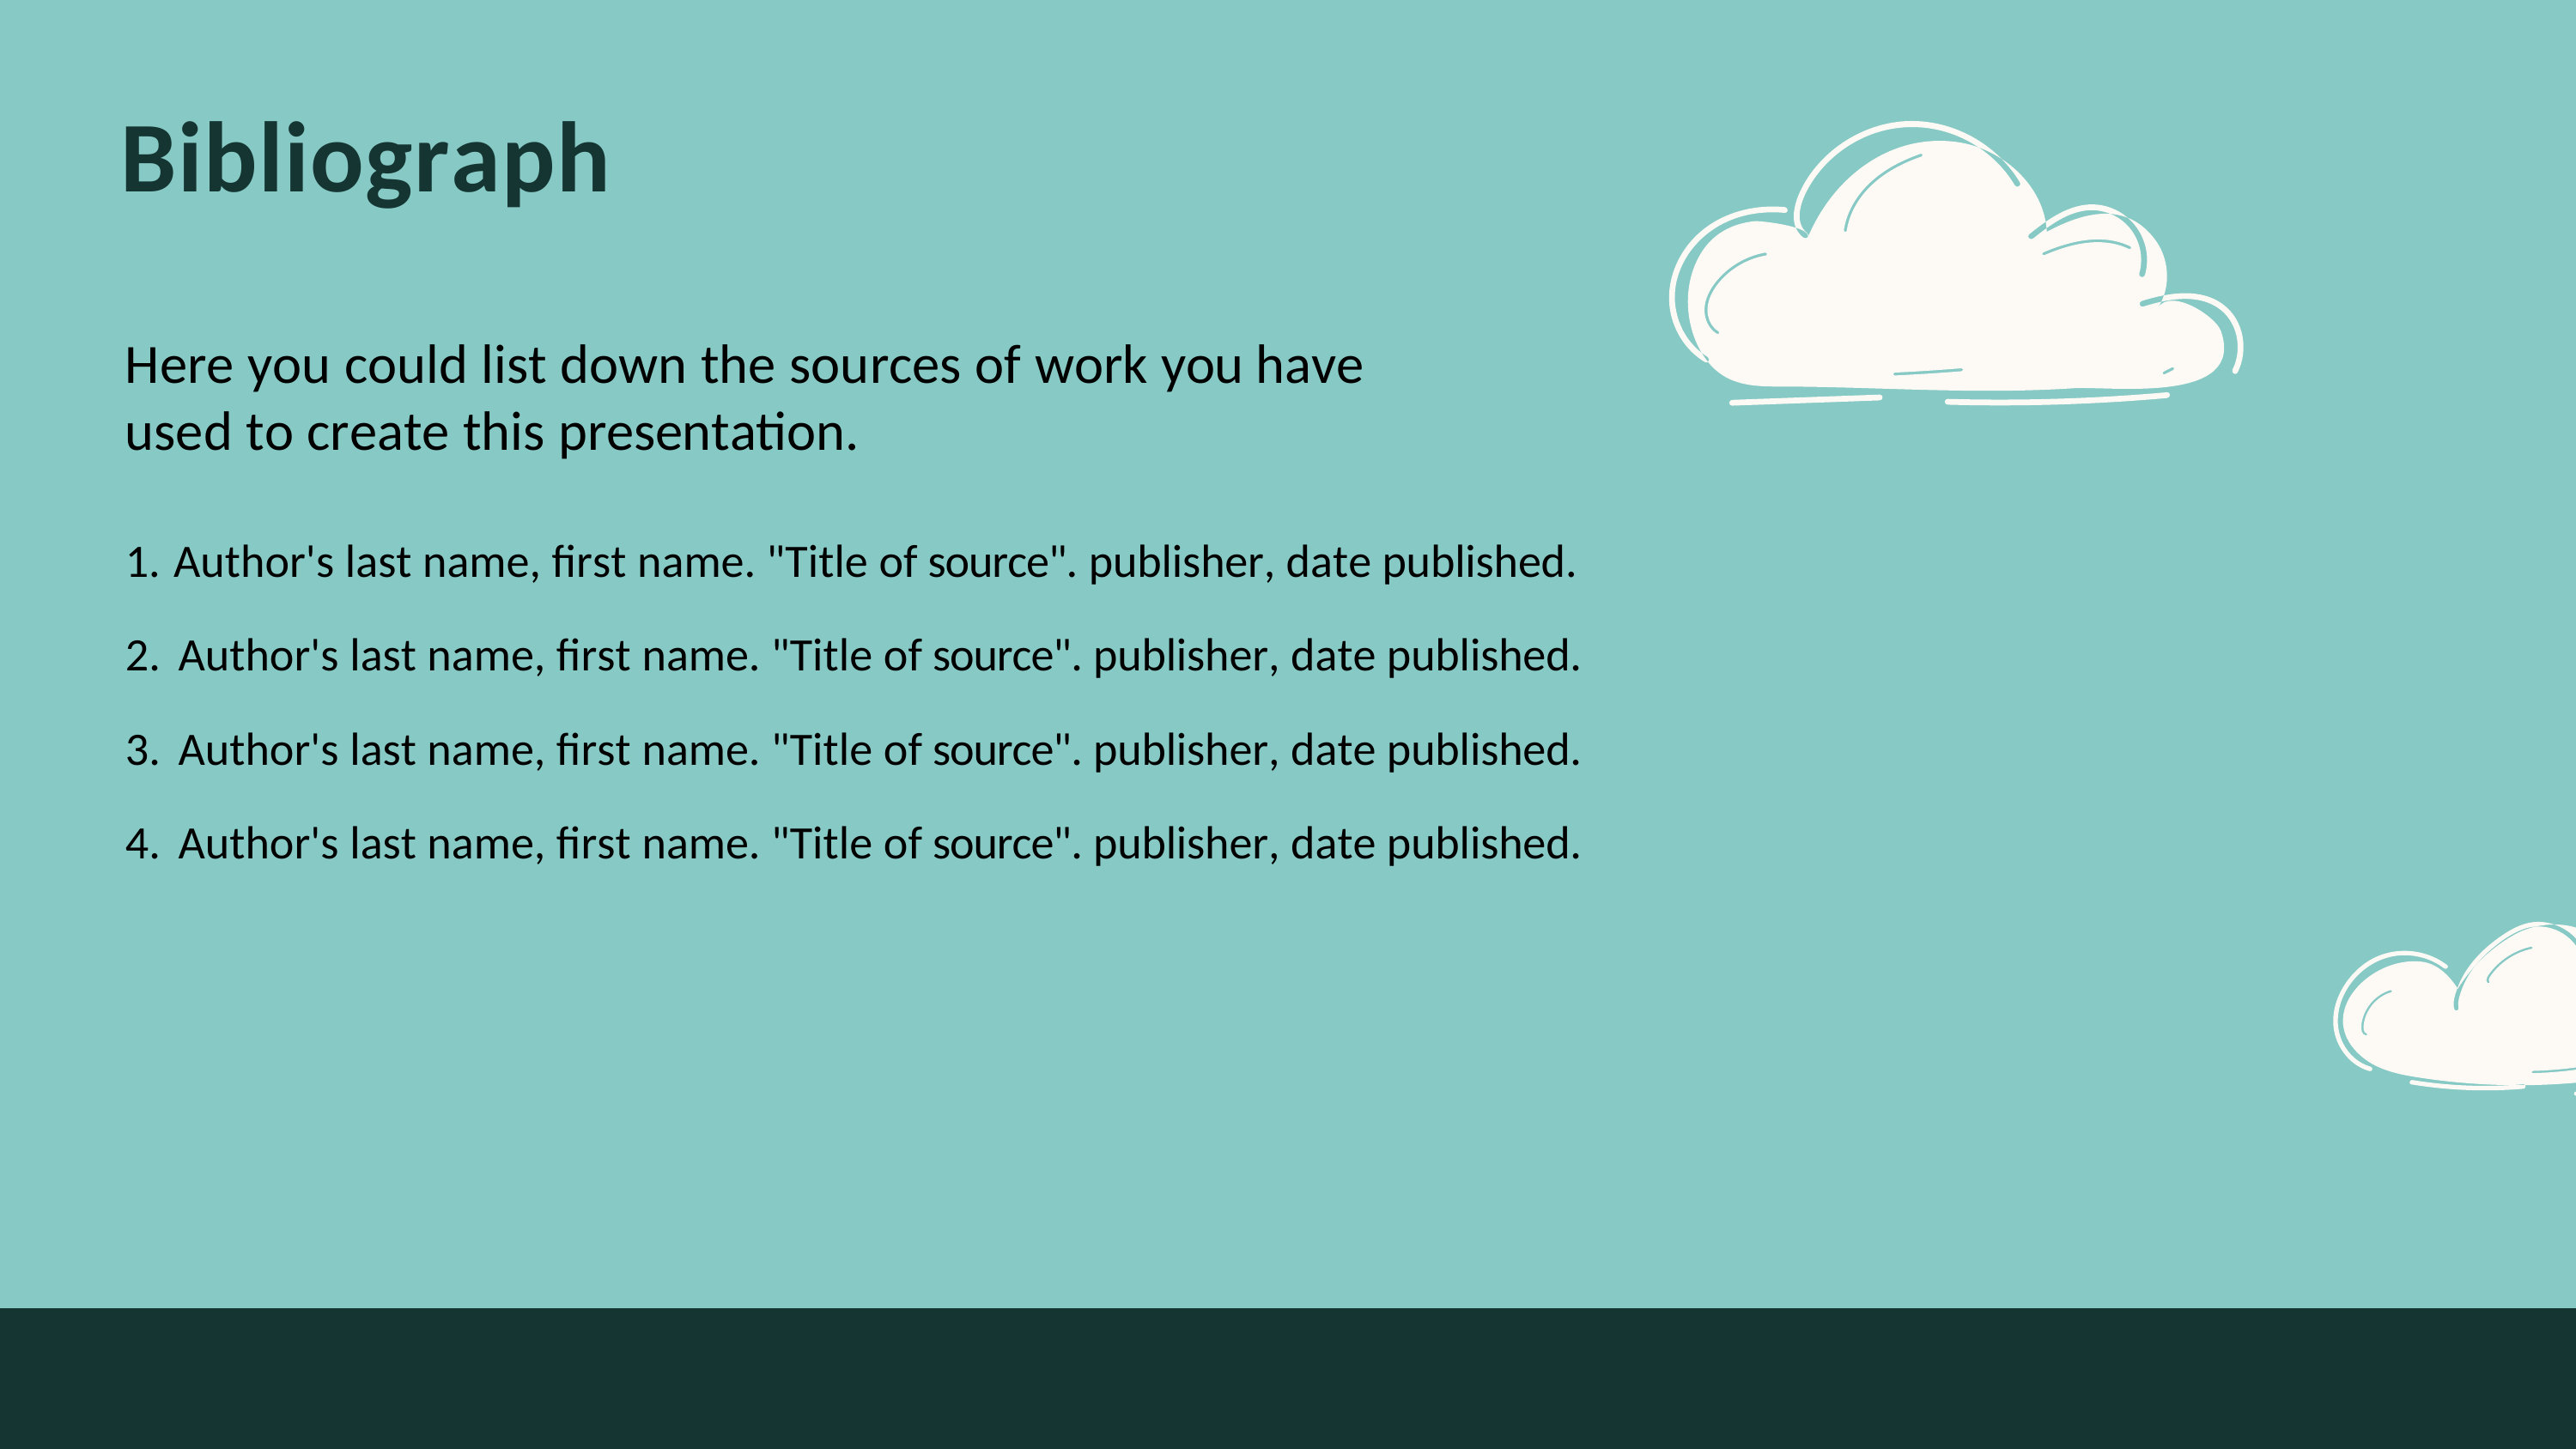

Bibliograph
# Here you could list down the sources of work you have used to create this presentation.
Author's last name, first name. "Title of source". publisher, date published.
Author's last name, first name. "Title of source". publisher, date published.
Author's last name, first name. "Title of source". publisher, date published.
Author's last name, first name. "Title of source". publisher, date published.